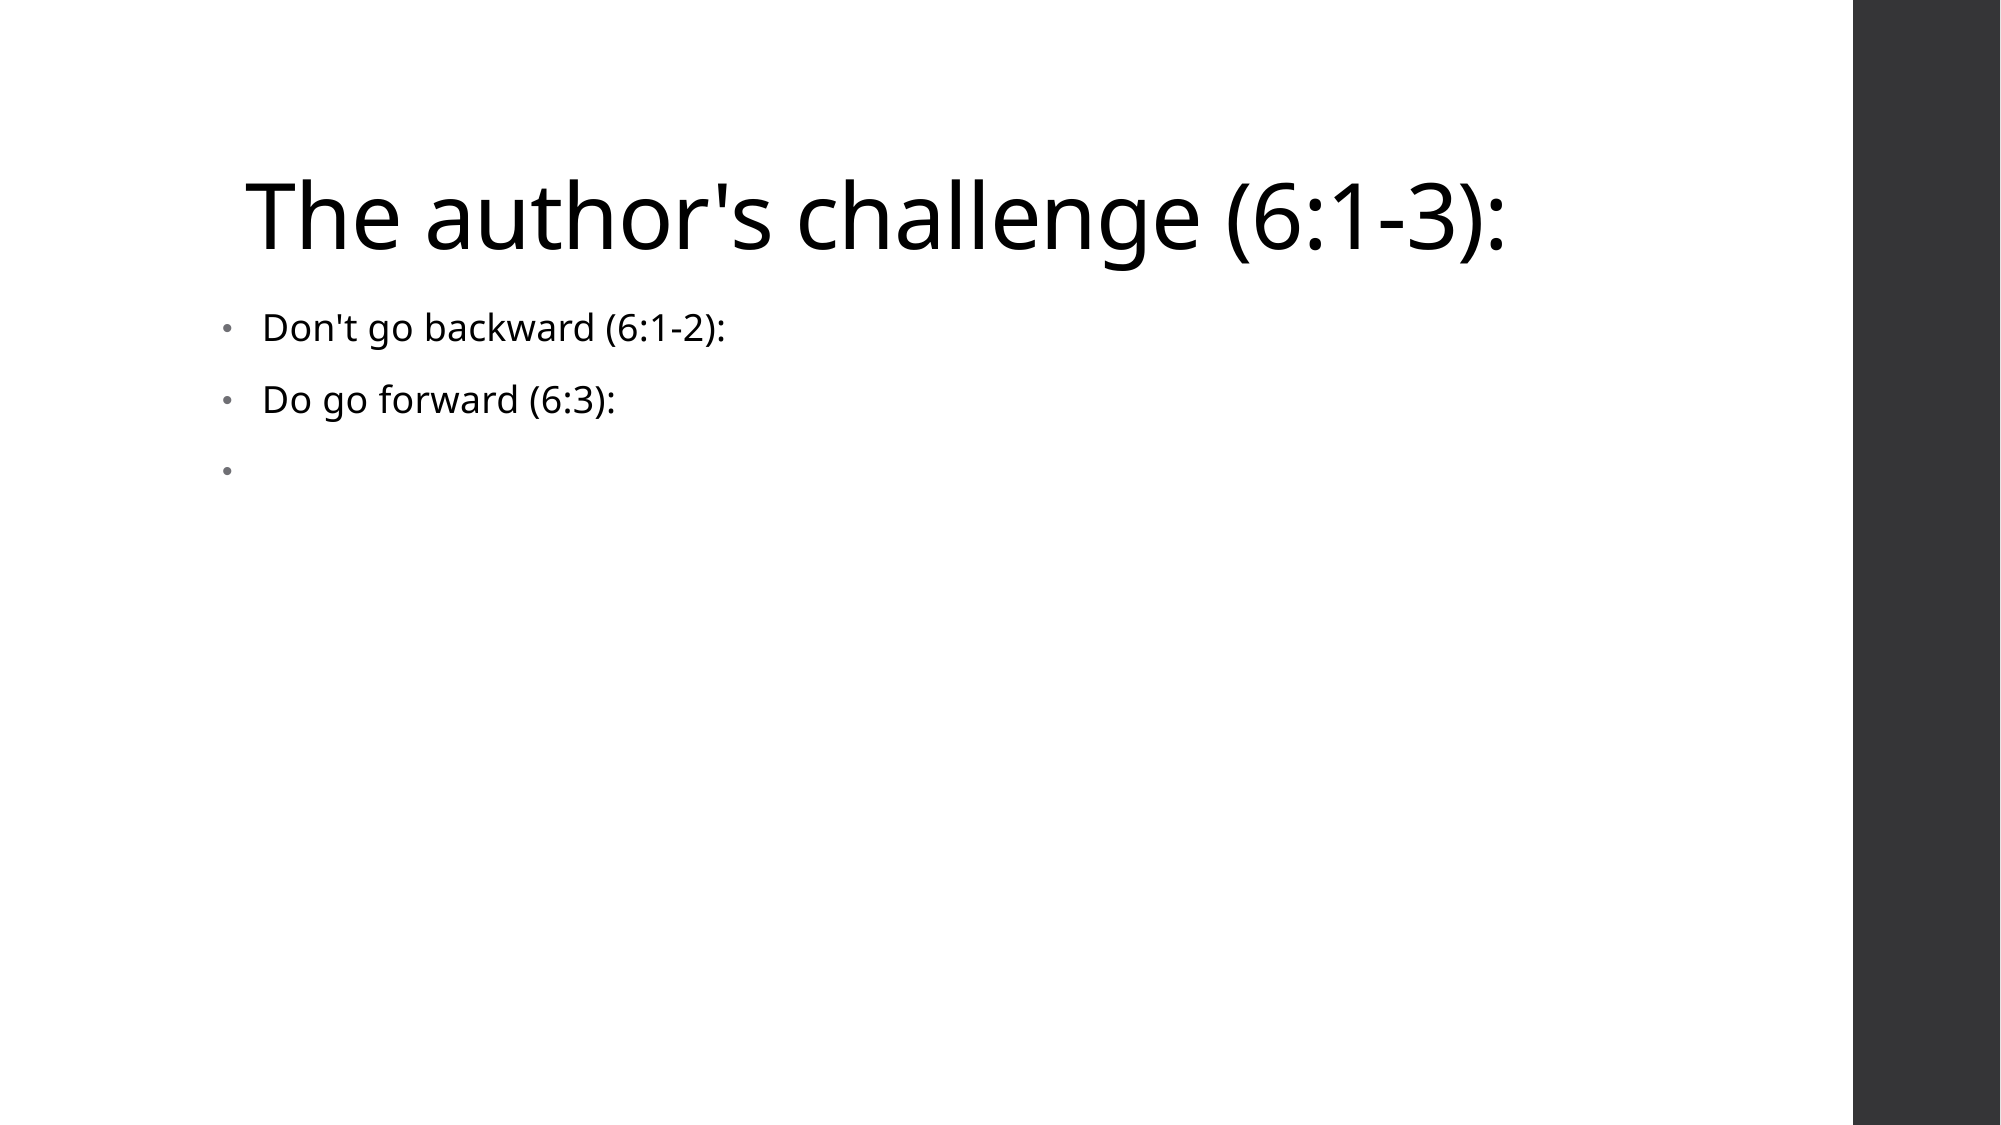

# The author's challenge (6:1-3):
 Don't go backward (6:1-2):
 Do go forward (6:3):